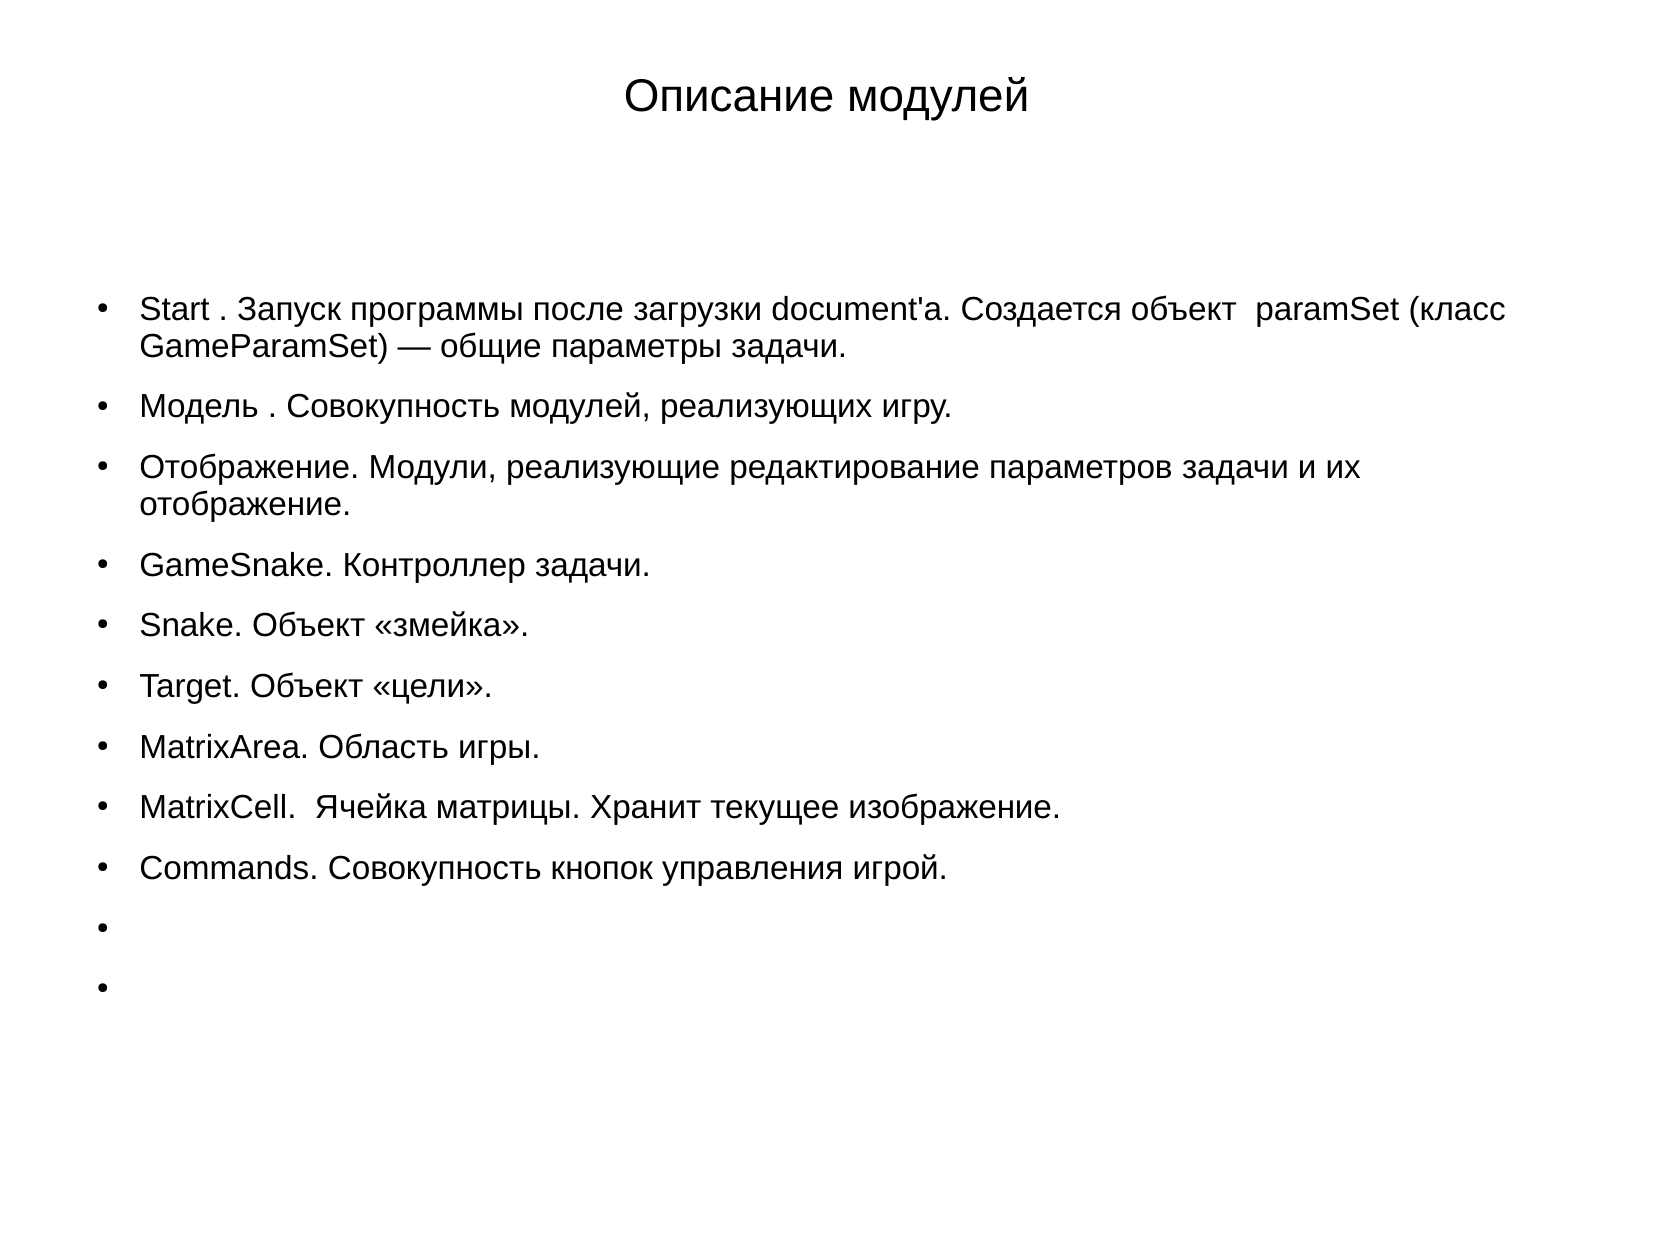

# Описание модулей
Start . Запуск программы после загрузки document'a. Создается объект paramSet (класс GameParamSet) — общие параметры задачи.
Модель . Совокупность модулей, реализующих игру.
Отображение. Модули, реализующие редактирование параметров задачи и их отображение.
GameSnake. Контроллер задачи.
Snake. Объект «змейка».
Target. Объект «цели».
MatrixArea. Область игры.
MatrixCell. Ячейка матрицы. Хранит текущее изображение.
Commands. Совокупность кнопок управления игрой.